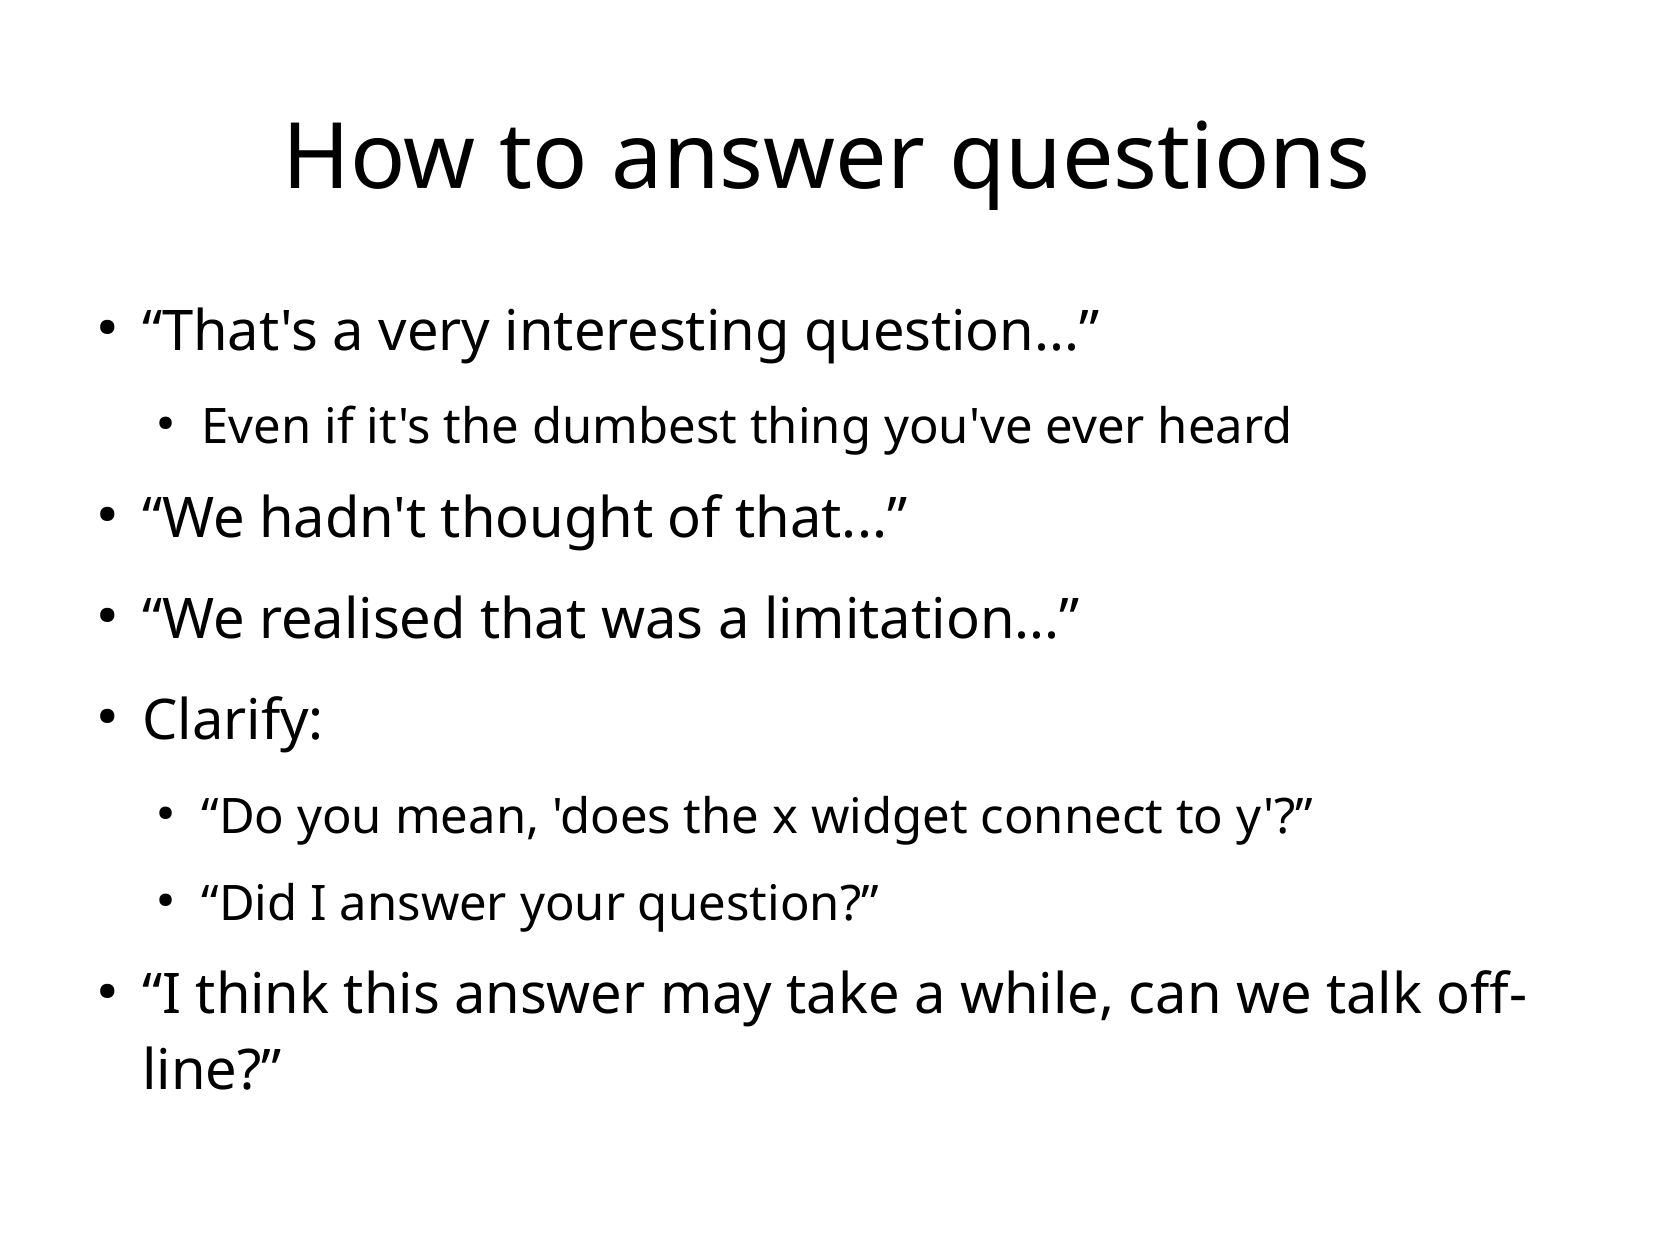

# How to answer questions
“That's a very interesting question...”
Even if it's the dumbest thing you've ever heard
“We hadn't thought of that...”
“We realised that was a limitation...”
Clarify:
“Do you mean, 'does the x widget connect to y'?”
“Did I answer your question?”
“I think this answer may take a while, can we talk off-line?”